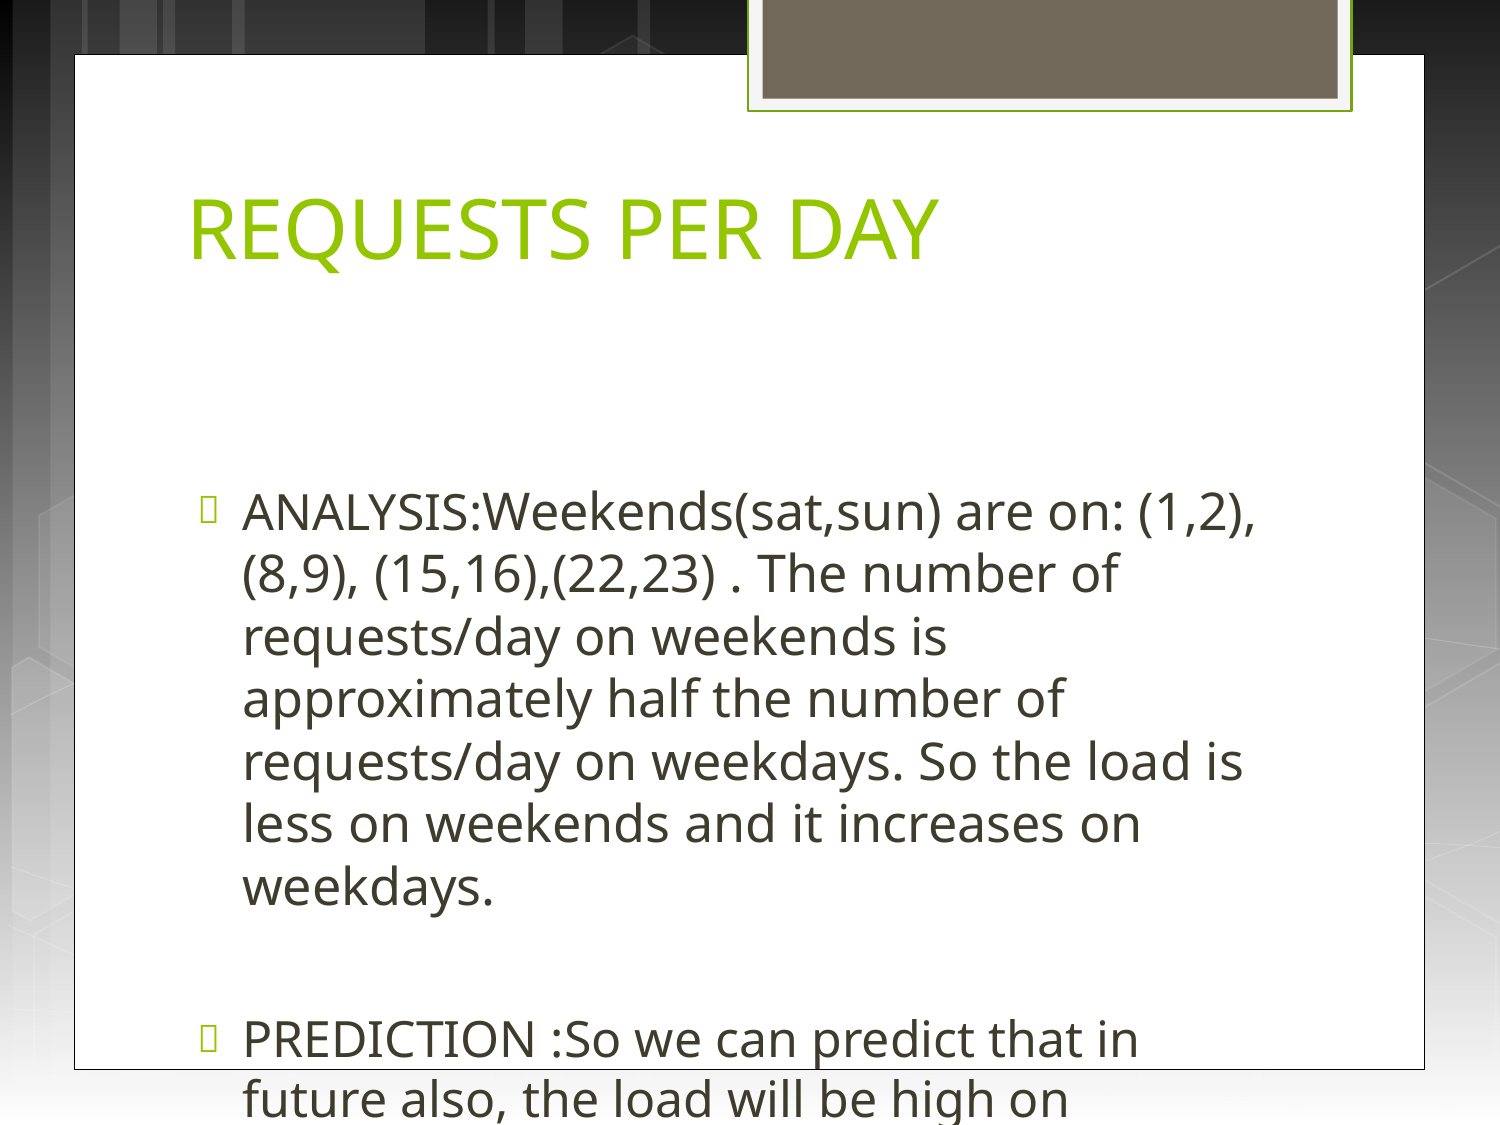

# REQUESTS PER DAY
ANALYSIS:Weekends(sat,sun) are on: (1,2), (8,9), (15,16),(22,23) . The number of requests/day on weekends is approximately half the number of requests/day on weekdays. So the load is less on weekends and it increases on weekdays.
PREDICTION :So we can predict that in future also, the load will be high on weekdays and low on weekends.